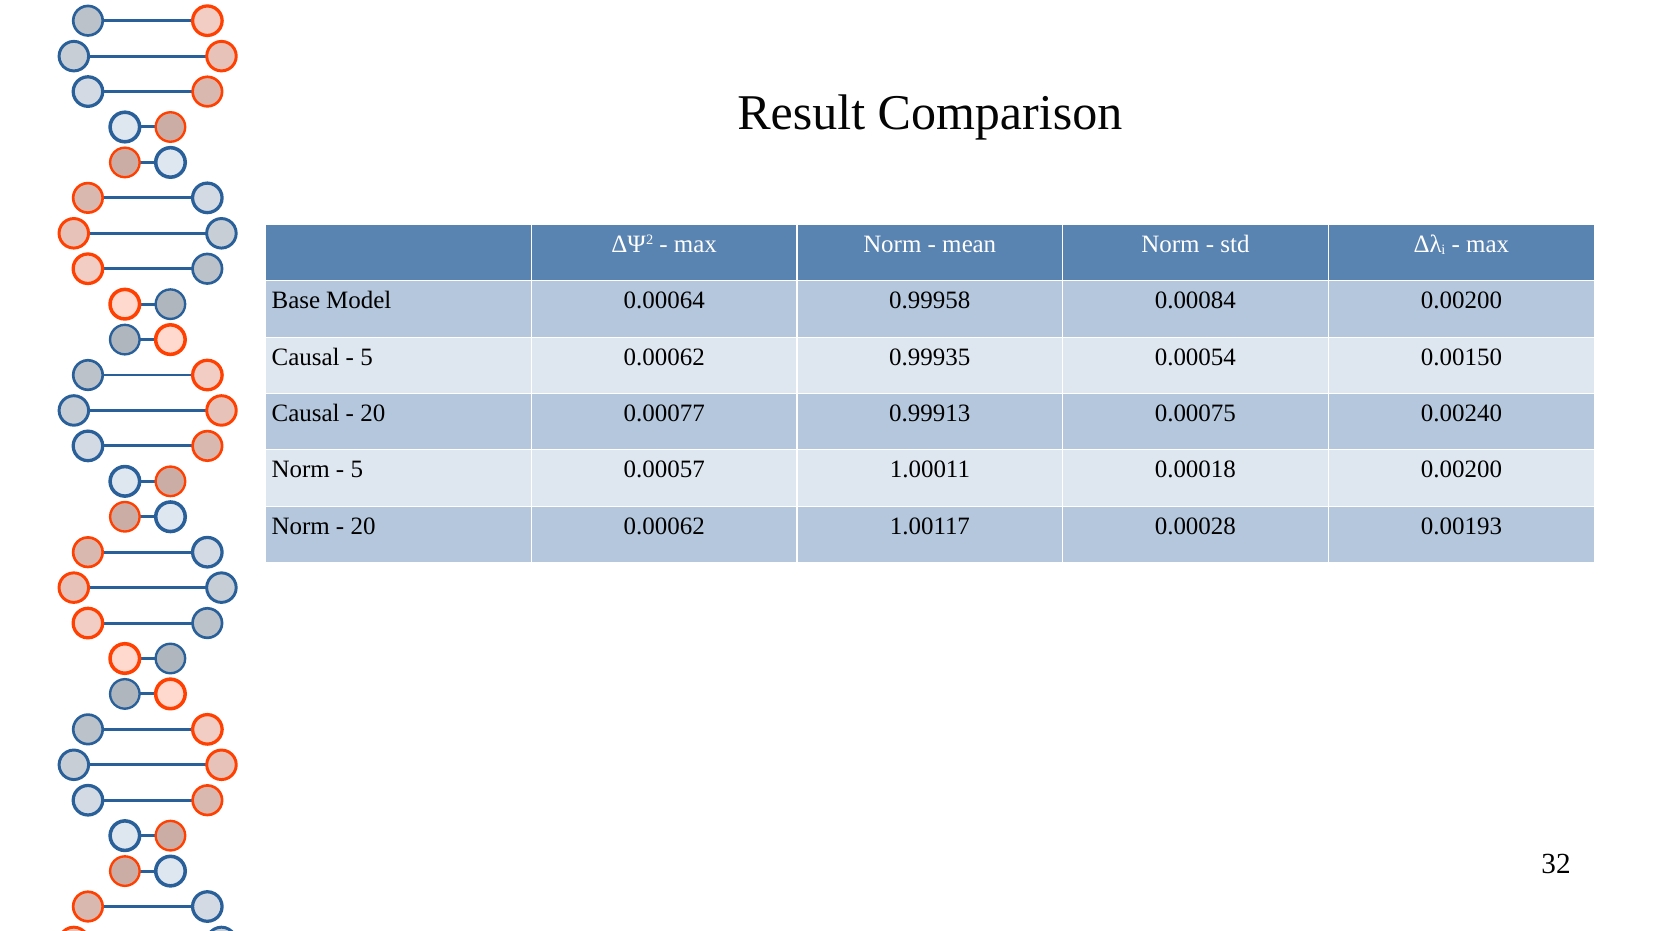

# Result Comparison
| | ΔΨ2 - max | Norm - mean | Norm - std | Δλi - max |
| --- | --- | --- | --- | --- |
| Base Model | 0.00064 | 0.99958 | 0.00084 | 0.00200 |
| Causal - 5 | 0.00062 | 0.99935 | 0.00054 | 0.00150 |
| Causal - 20 | 0.00077 | 0.99913 | 0.00075 | 0.00240 |
| Norm - 5 | 0.00057 | 1.00011 | 0.00018 | 0.00200 |
| Norm - 20 | 0.00062 | 1.00117 | 0.00028 | 0.00193 |
32